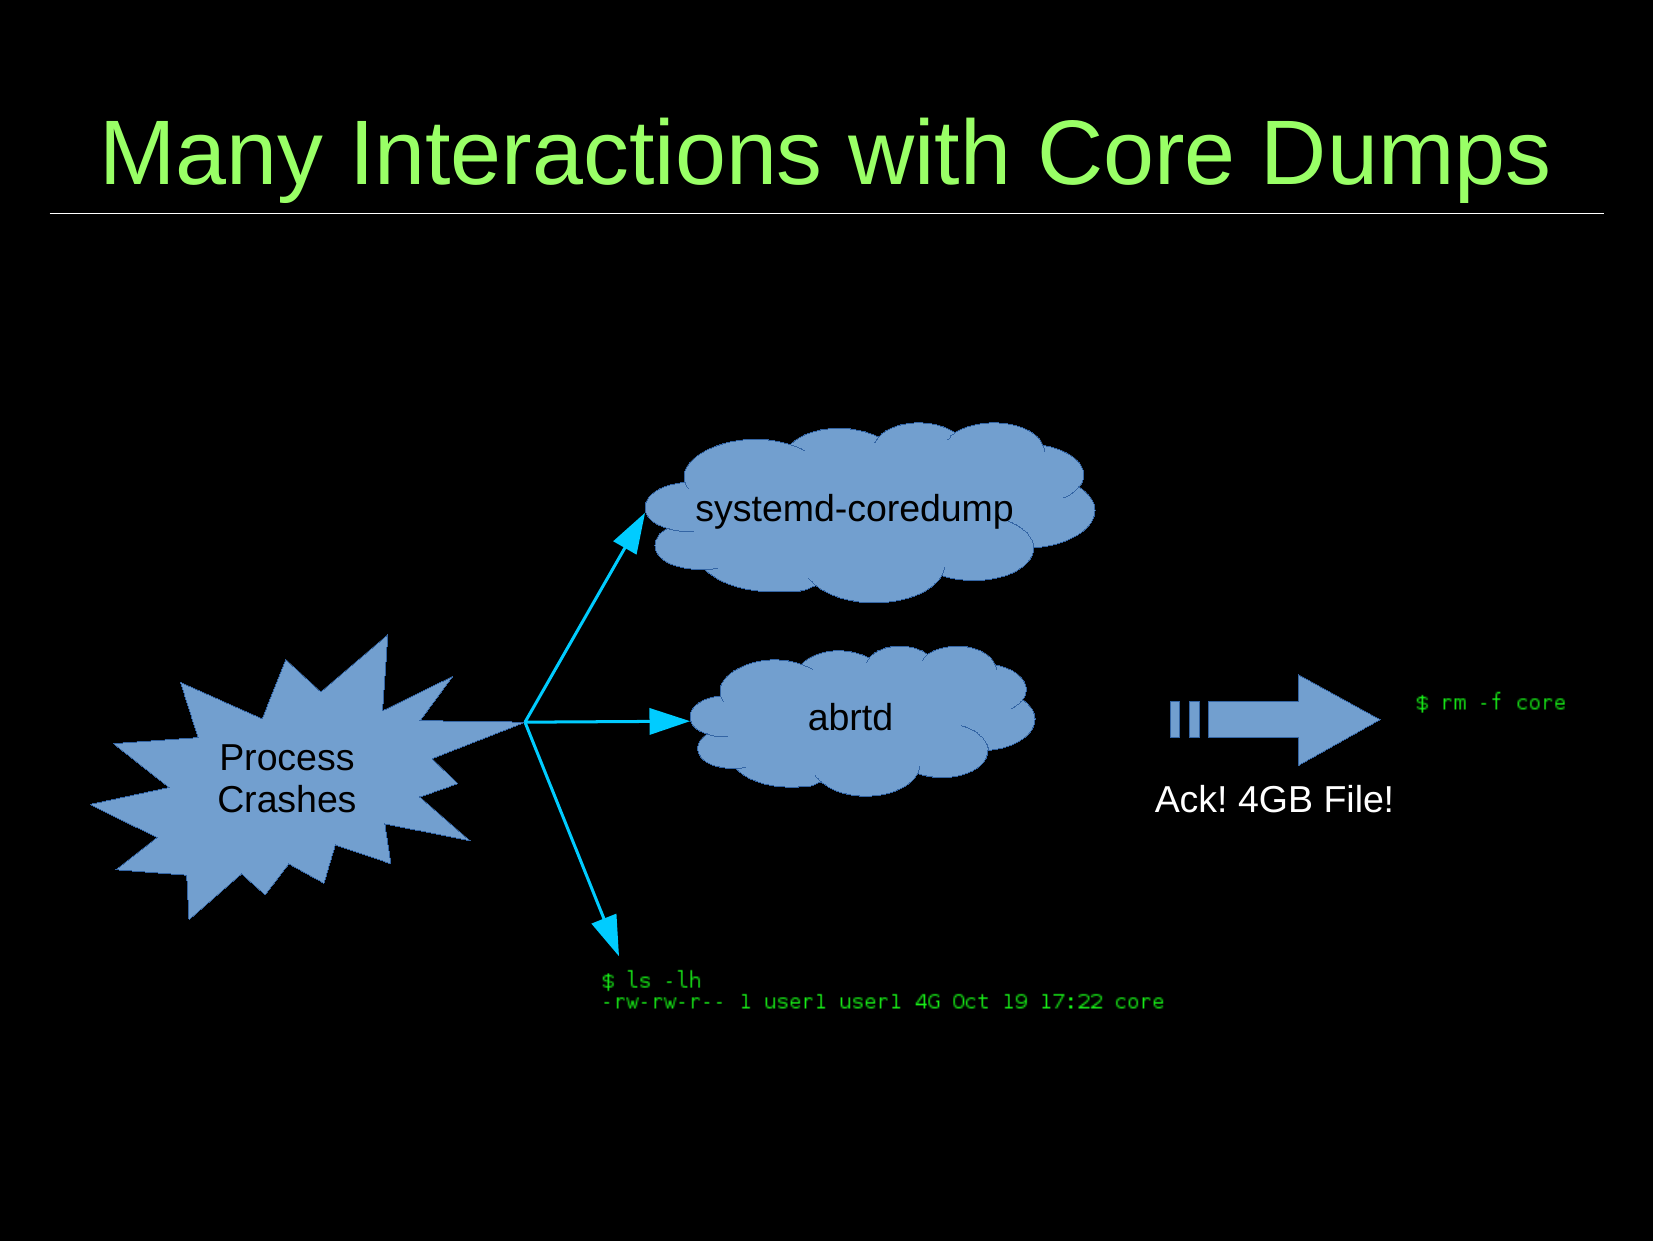

# Many Interactions with Core Dumps
systemd-coredump
Process
Crashes
abrtd
Ack! 4GB File!